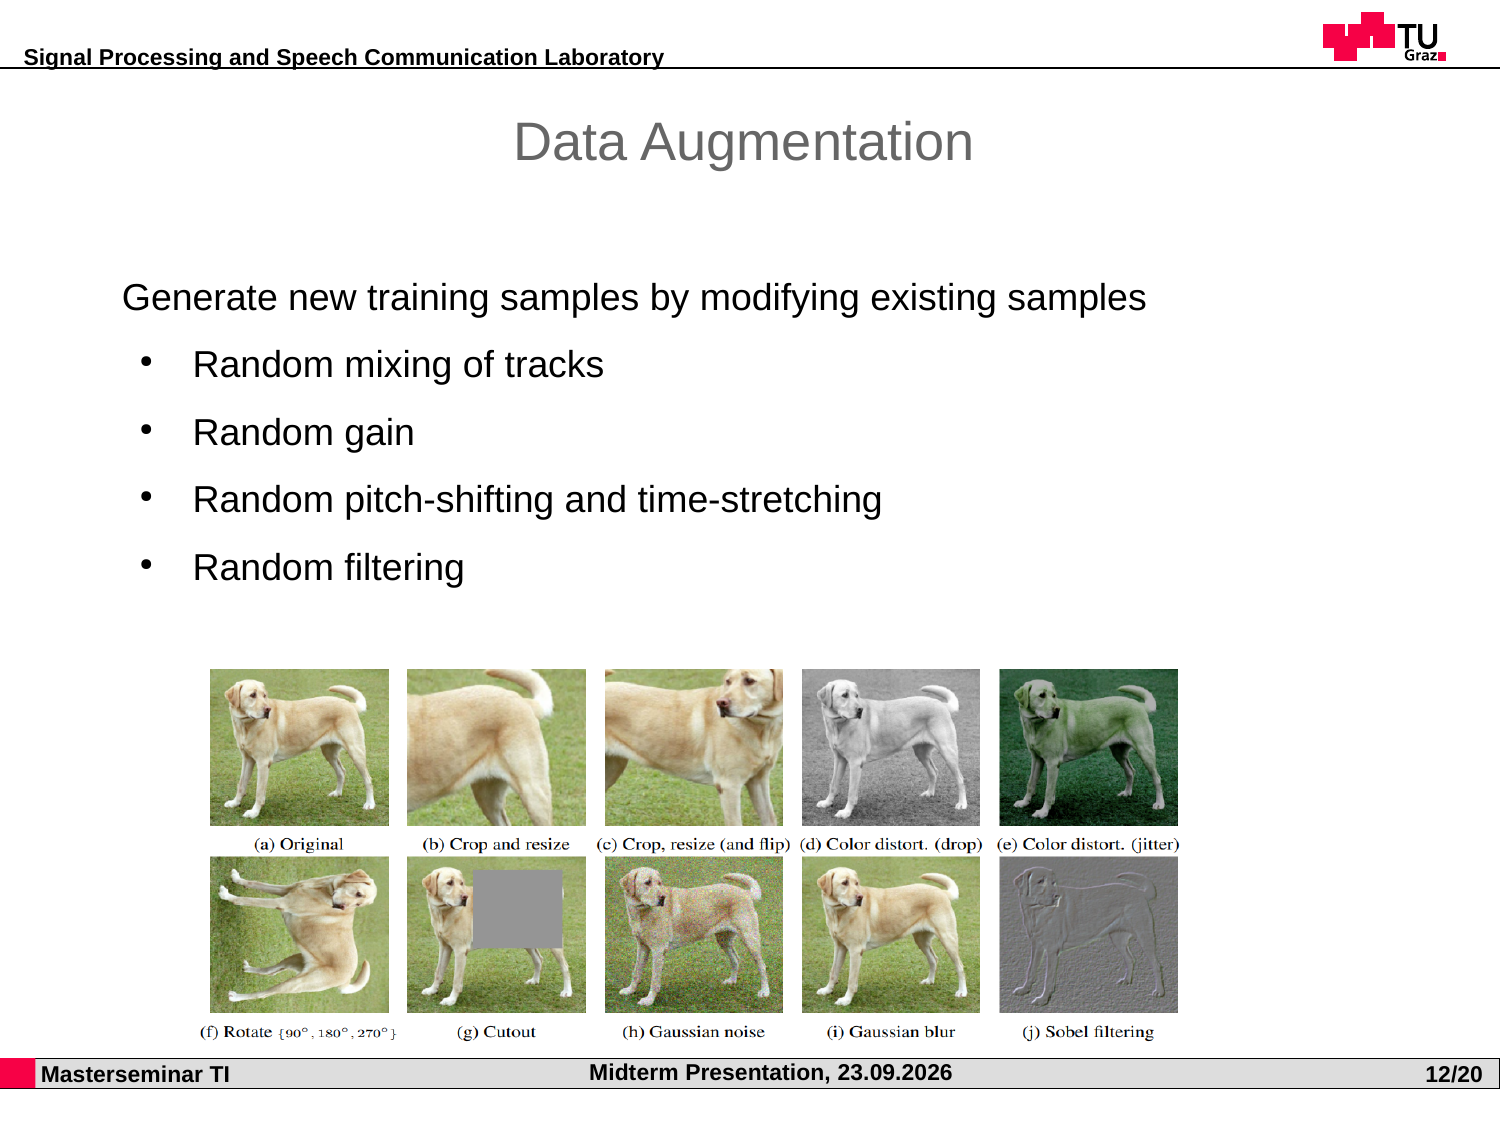

# Data Augmentation
Generate new training samples by modifying existing samples
Random mixing of tracks
Random gain
Random pitch-shifting and time-stretching
Random filtering